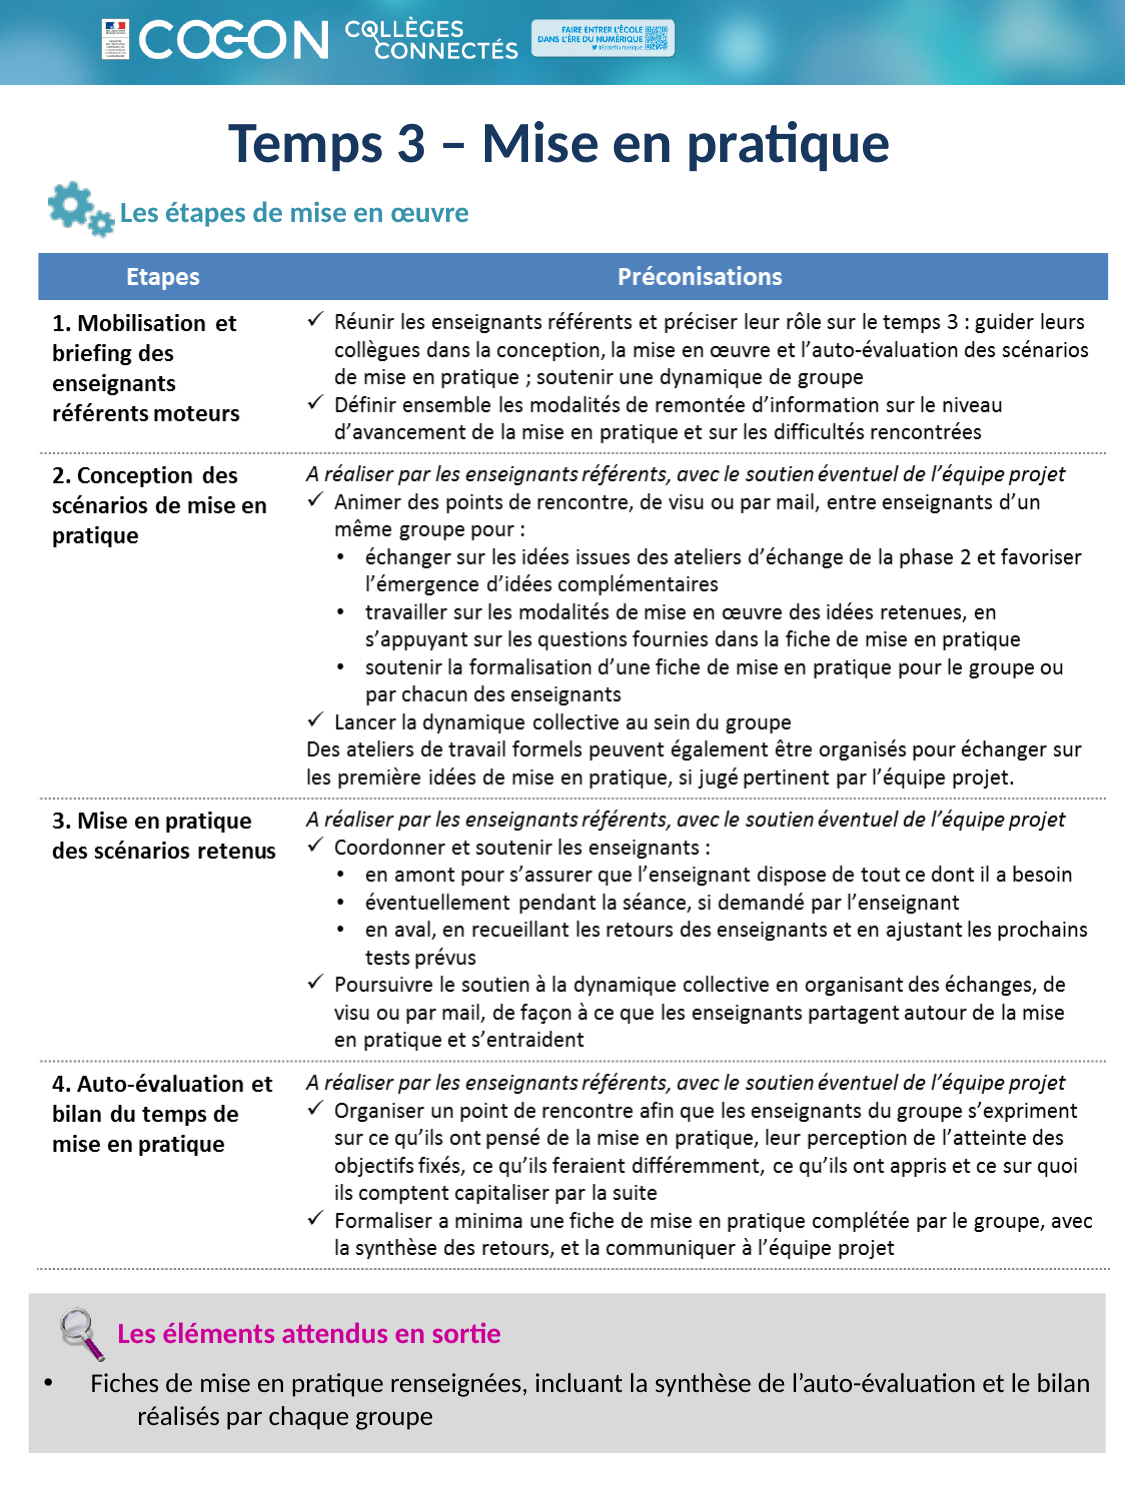

# Temps 3 – Mise en pratique
Les étapes de mise en œuvre
Les éléments attendus en sortie
Fiches de mise en pratique renseignées, incluant la synthèse de l’auto-évaluation et le bilan réalisés par chaque groupe